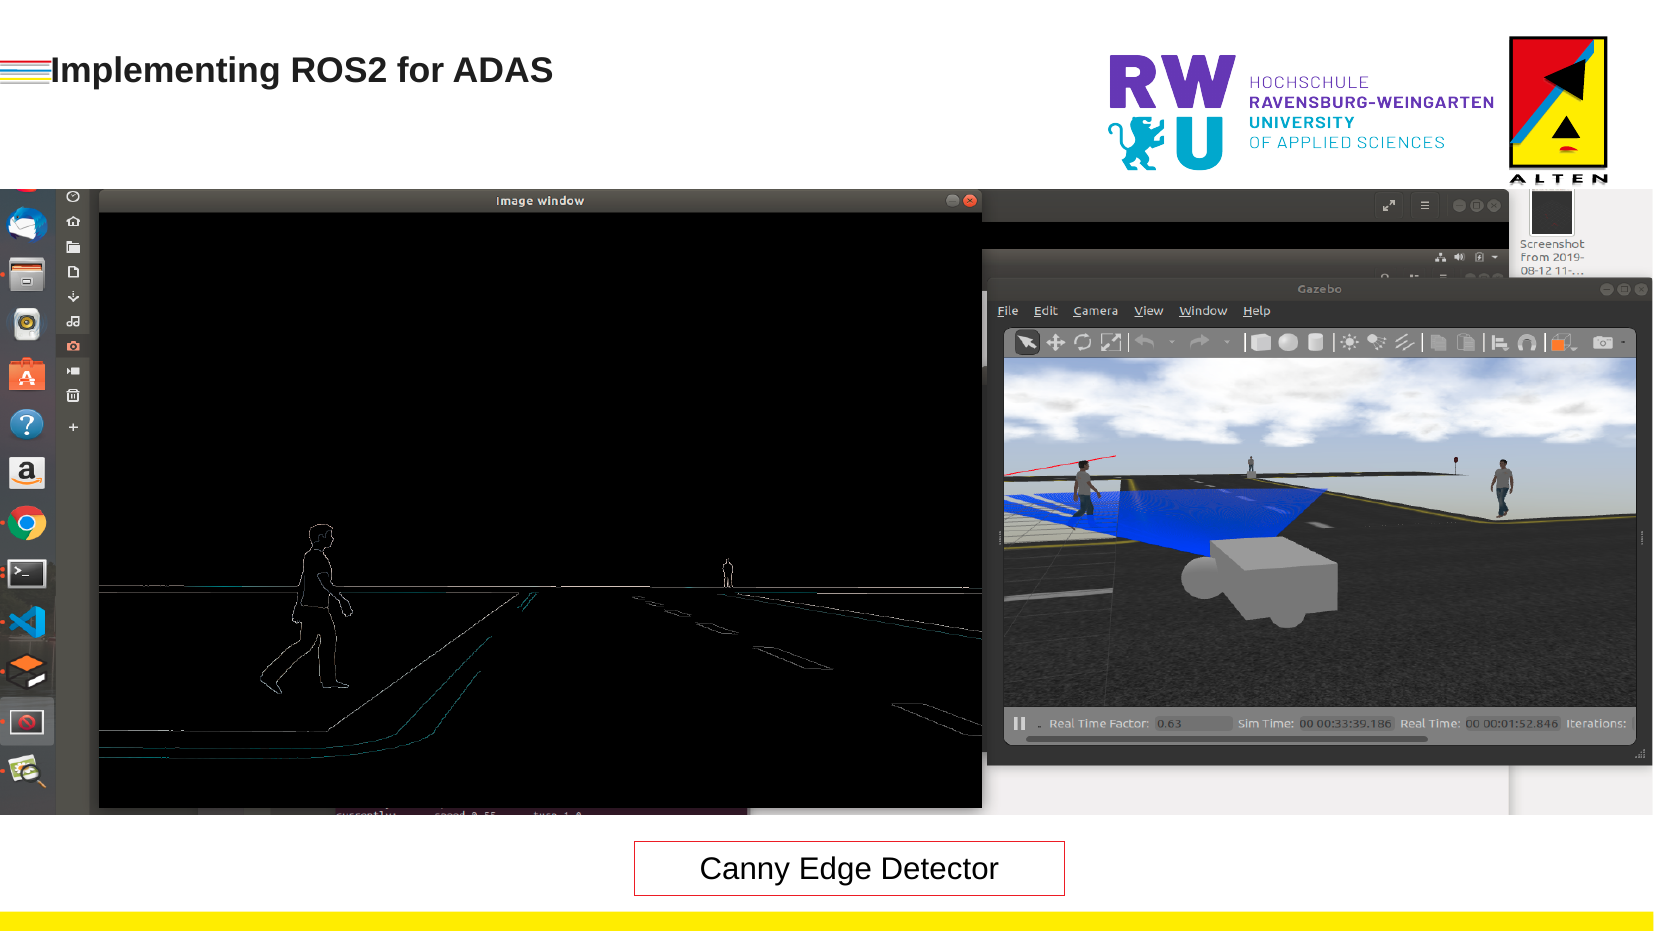

# Implementing ROS2 for ADAS
Canny Edge Detector